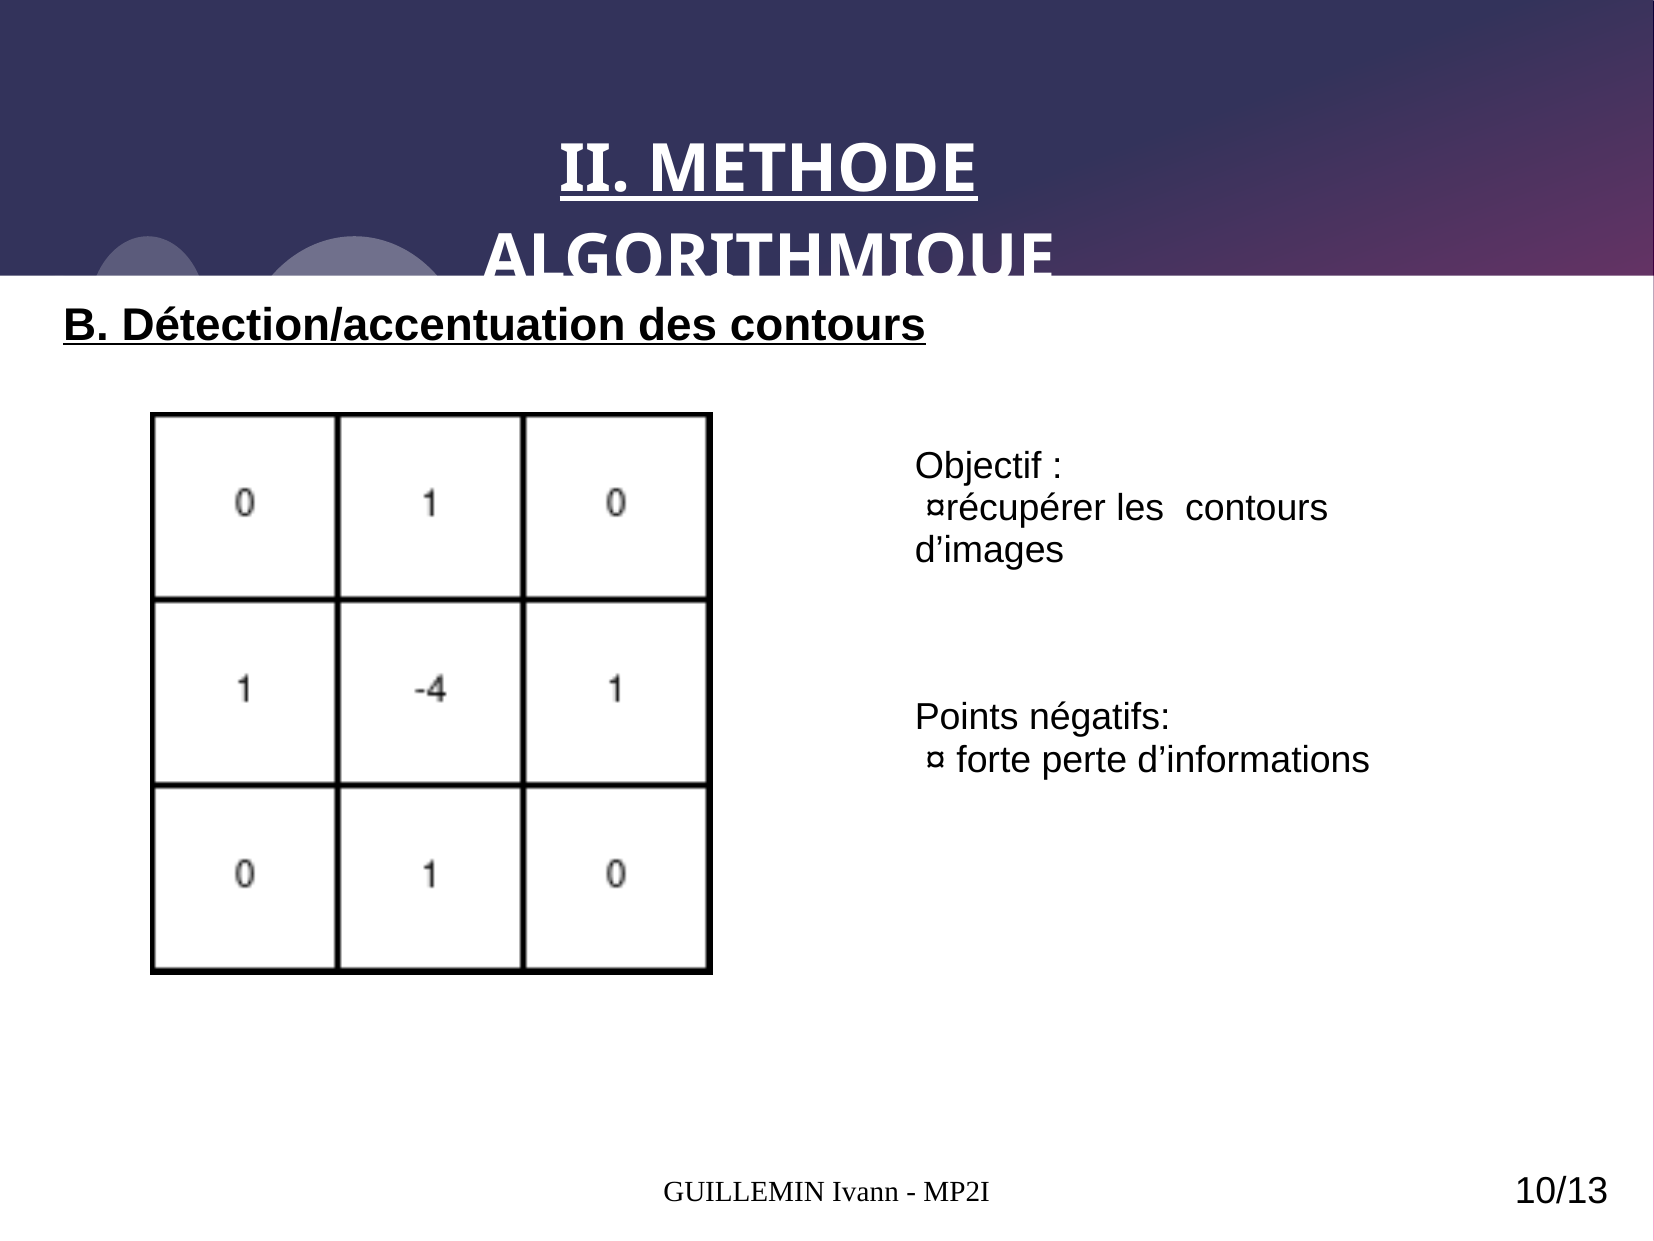

II. METHODE ALGORITHMIQUE
B. Détection/accentuation des contours
Objectif :
 ¤récupérer les contours d’images
Points négatifs:
 ¤ forte perte d’informations
GUILLEMIN Ivann - MP2I
10/13